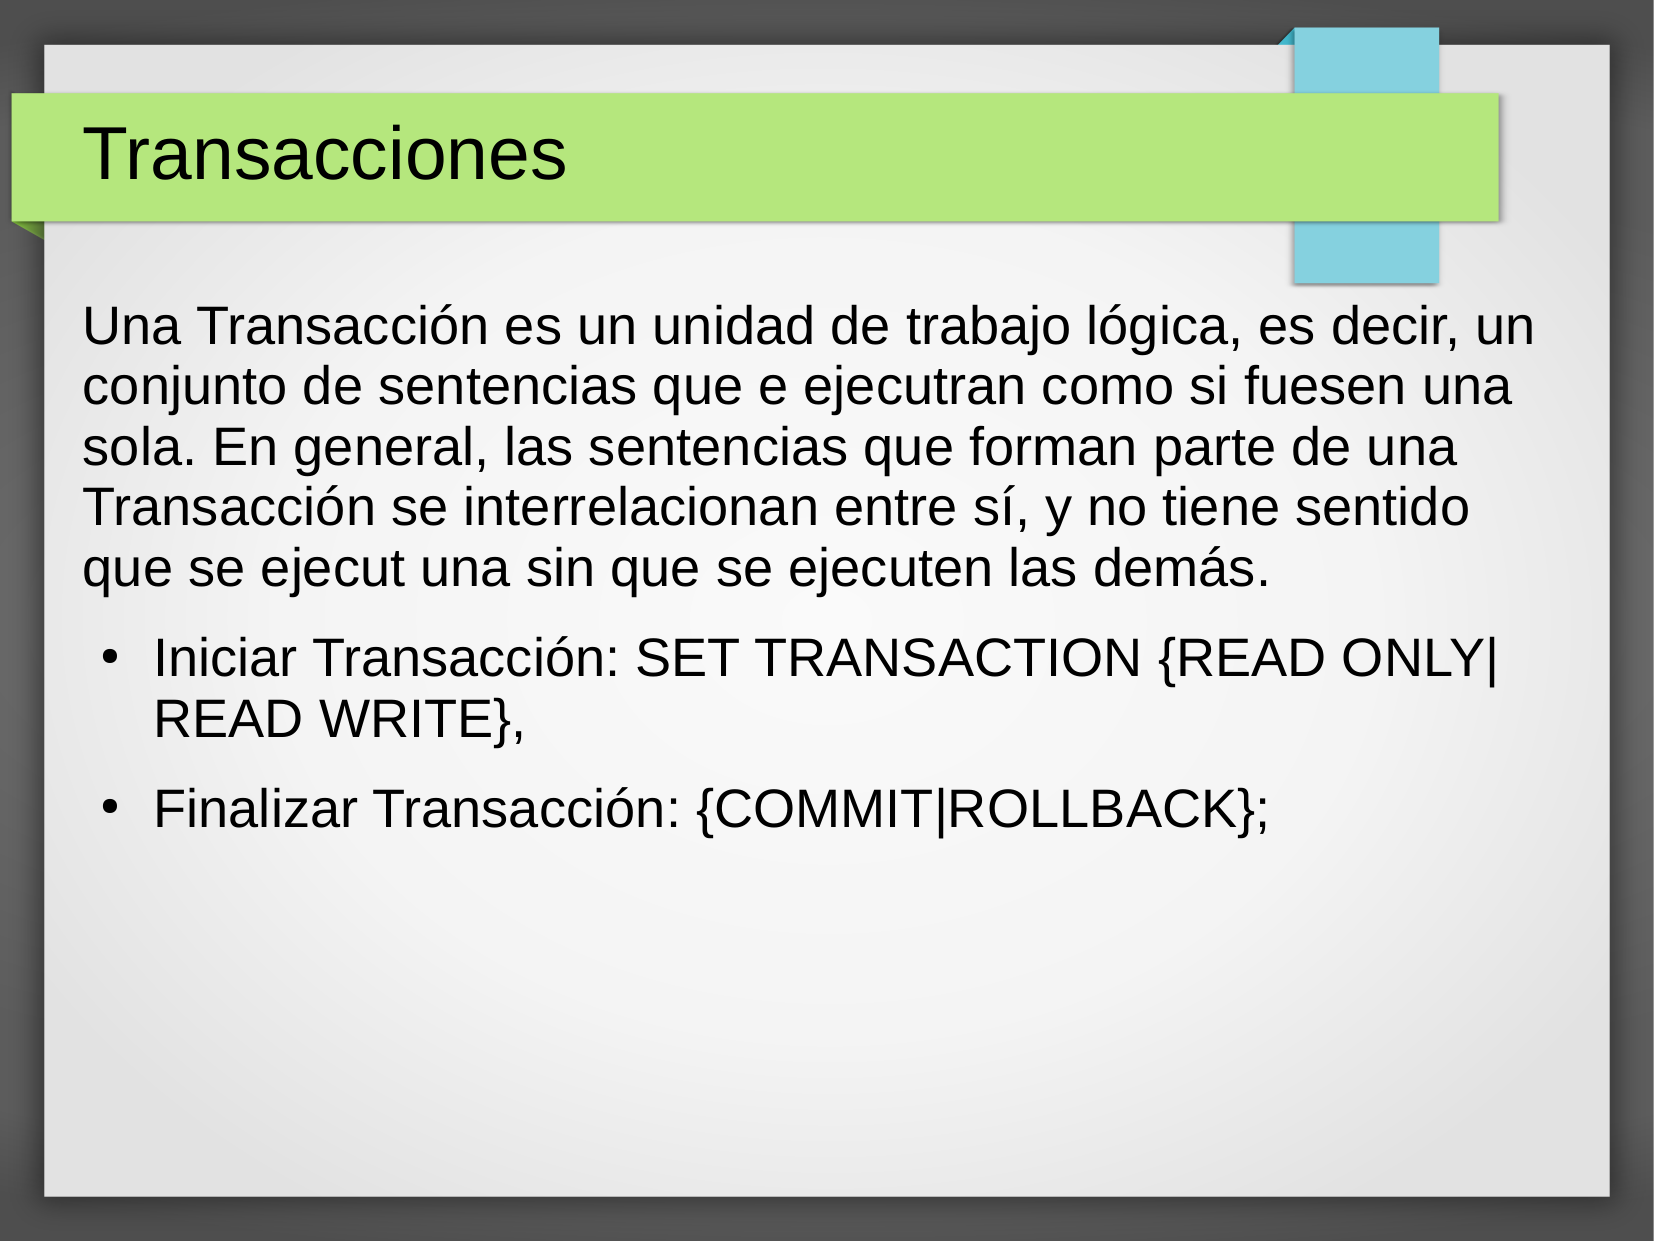

# Transacciones
Una Transacción es un unidad de trabajo lógica, es decir, un conjunto de sentencias que e ejecutran como si fuesen una sola. En general, las sentencias que forman parte de una Transacción se interrelacionan entre sí, y no tiene sentido que se ejecut una sin que se ejecuten las demás.
Iniciar Transacción: SET TRANSACTION {READ ONLY|READ WRITE},
Finalizar Transacción: {COMMIT|ROLLBACK};